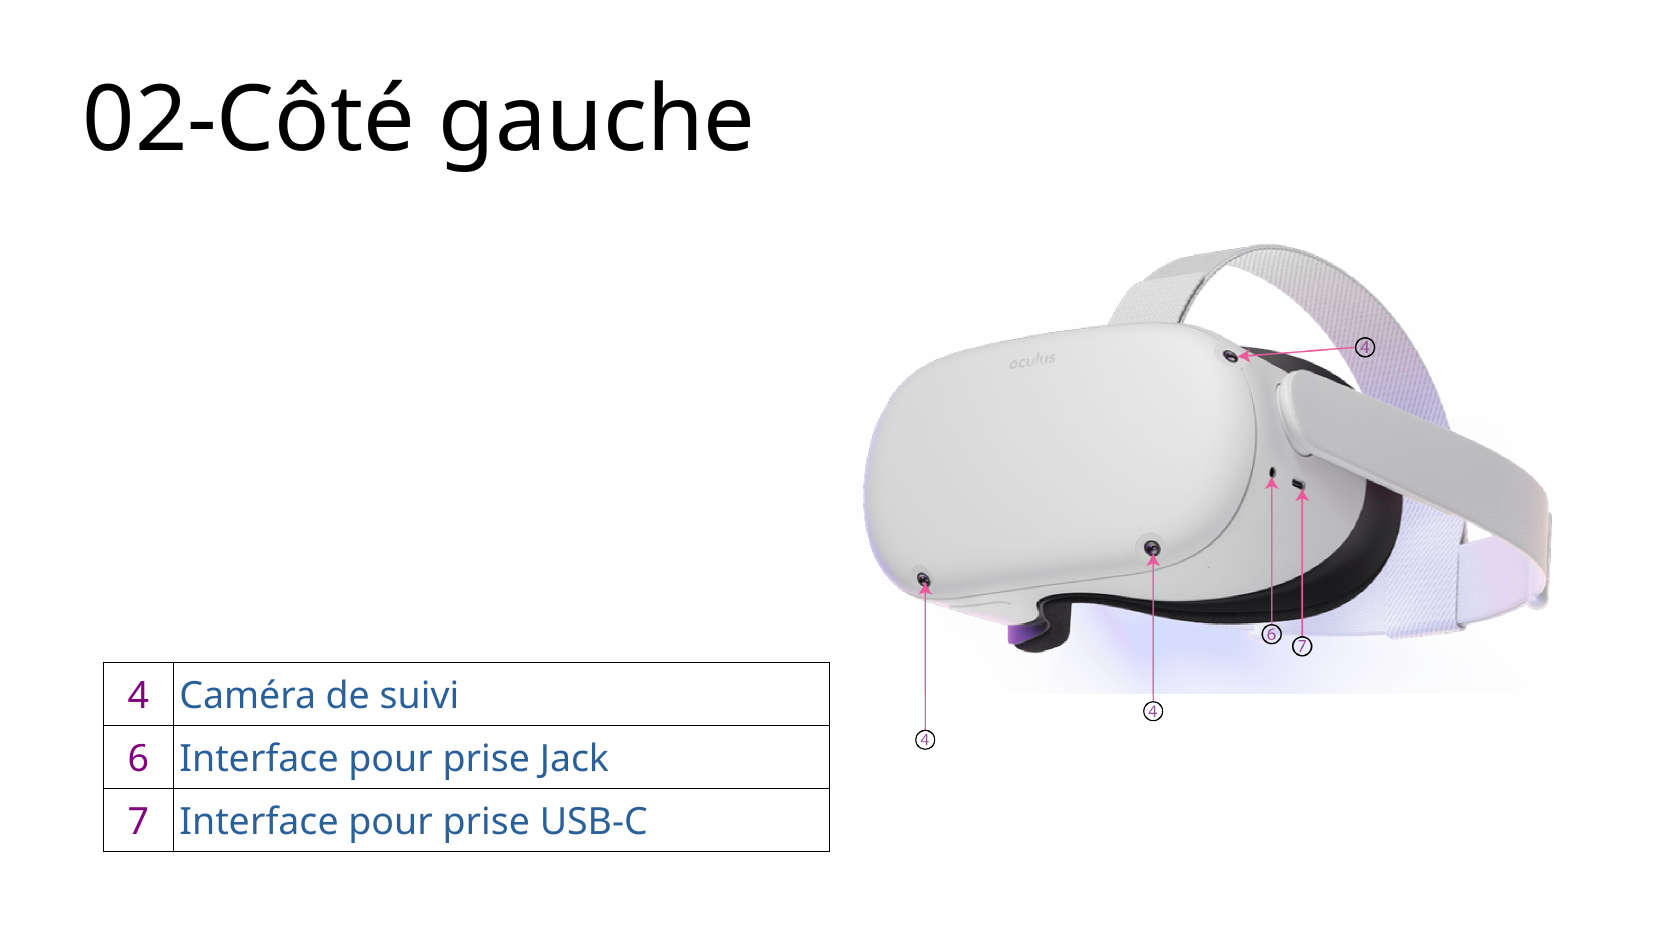

# 02-Côté gauche
| 4 | Caméra de suivi |
| --- | --- |
| 6 | Interface pour prise Jack |
| 7 | Interface pour prise USB-C |